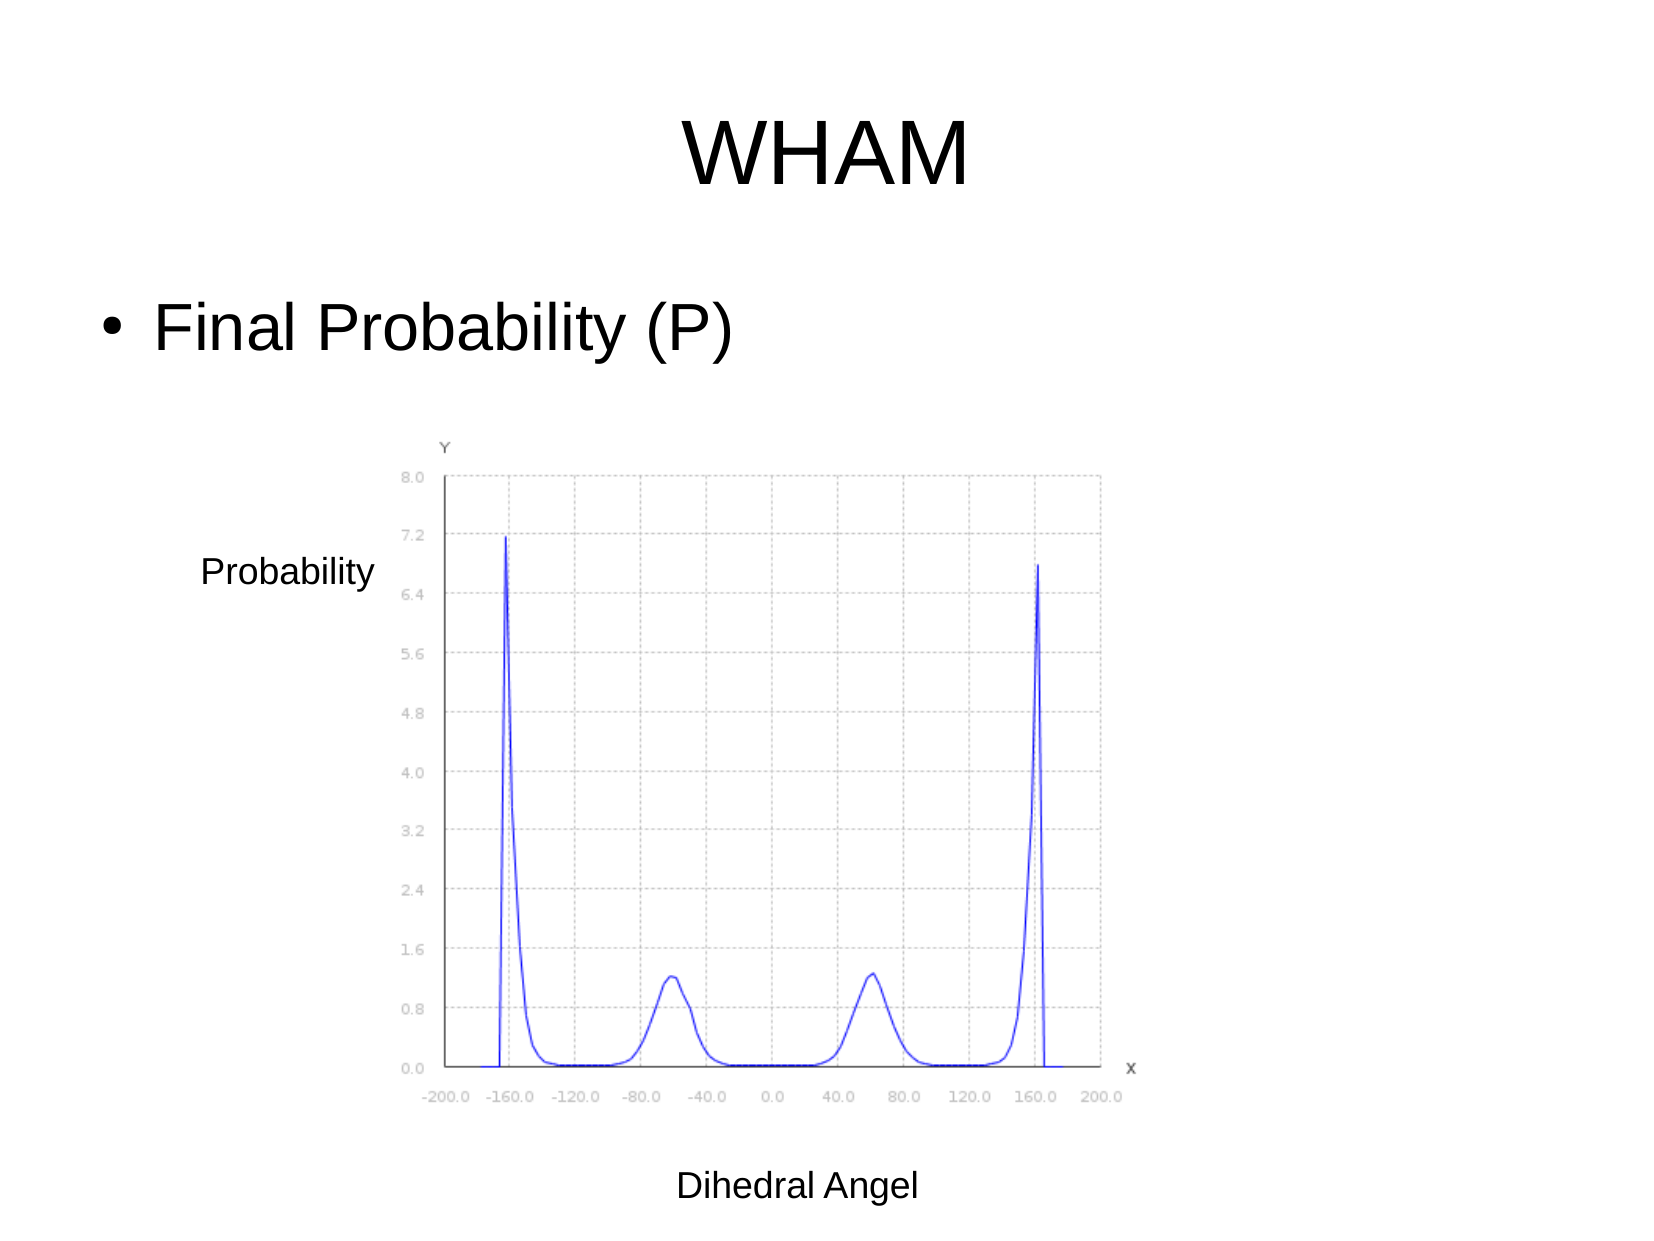

# WHAM
Final Probability (P)
Probability
Dihedral Angel